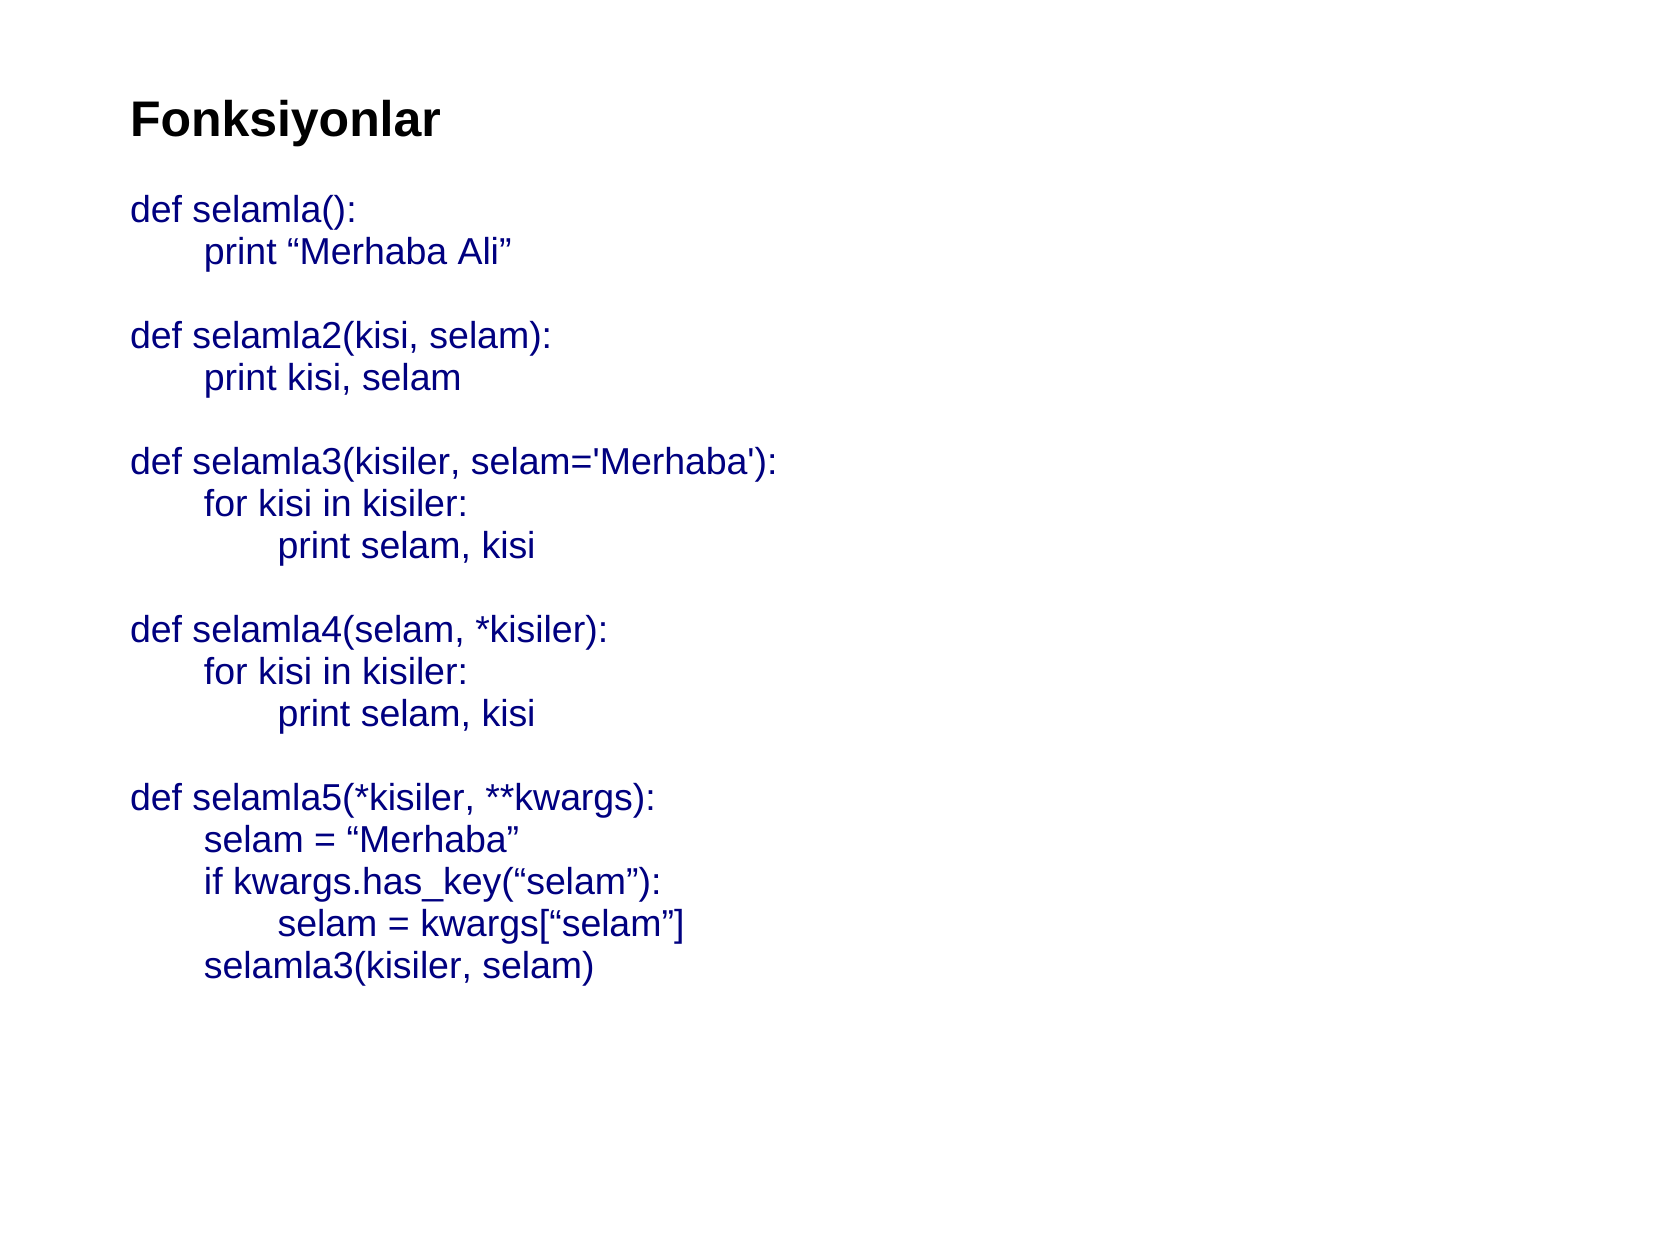

Fonksiyonlar
def selamla():
	print “Merhaba Ali”
def selamla2(kisi, selam):
	print kisi, selam
def selamla3(kisiler, selam='Merhaba'):
	for kisi in kisiler:
		print selam, kisi
def selamla4(selam, *kisiler):
	for kisi in kisiler:
		print selam, kisi
def selamla5(*kisiler, **kwargs):
	selam = “Merhaba”
	if kwargs.has_key(“selam”):
		selam = kwargs[“selam”]
	selamla3(kisiler, selam)